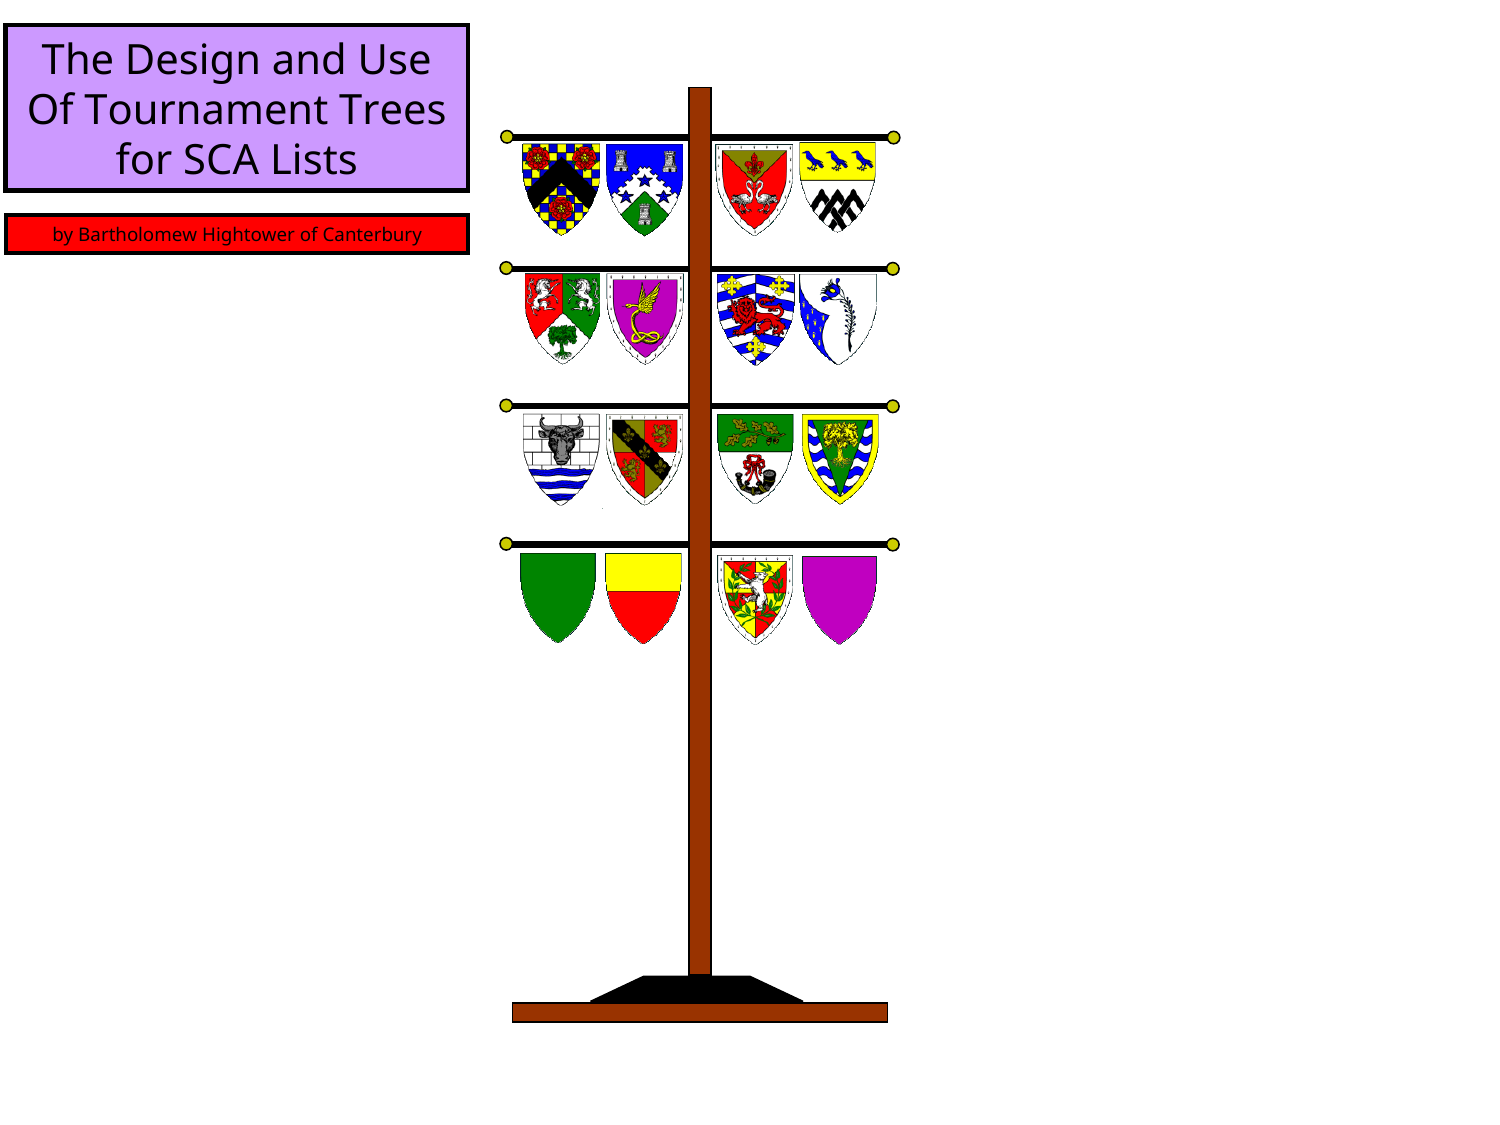

The Design and Use
Of Tournament Trees for SCA Lists
by Bartholomew Hightower of Canterbury